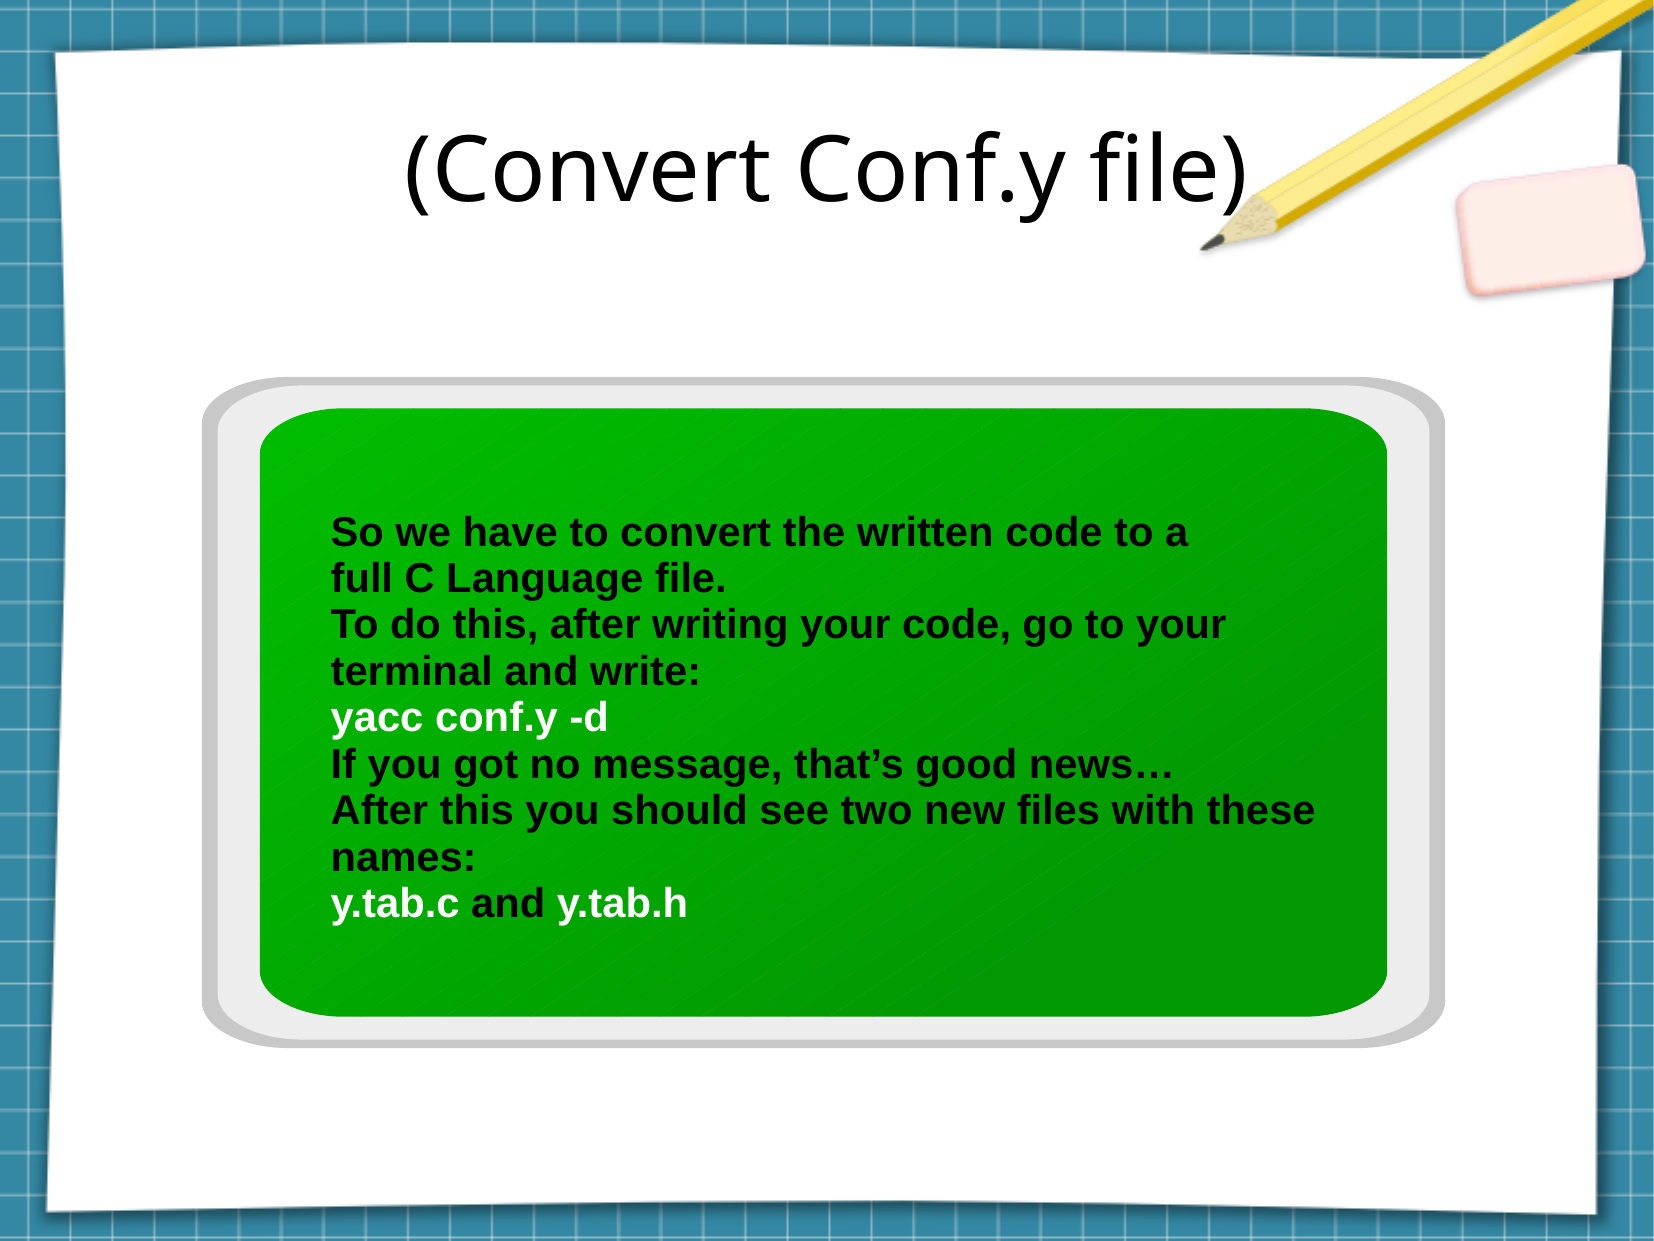

# (Convert Conf.y file)
So we have to convert the written code to a
full C Language file.
To do this, after writing your code, go to your
terminal and write:
yacc conf.y -d
If you got no message, that’s good news…
After this you should see two new files with these
names:
y.tab.c and y.tab.h